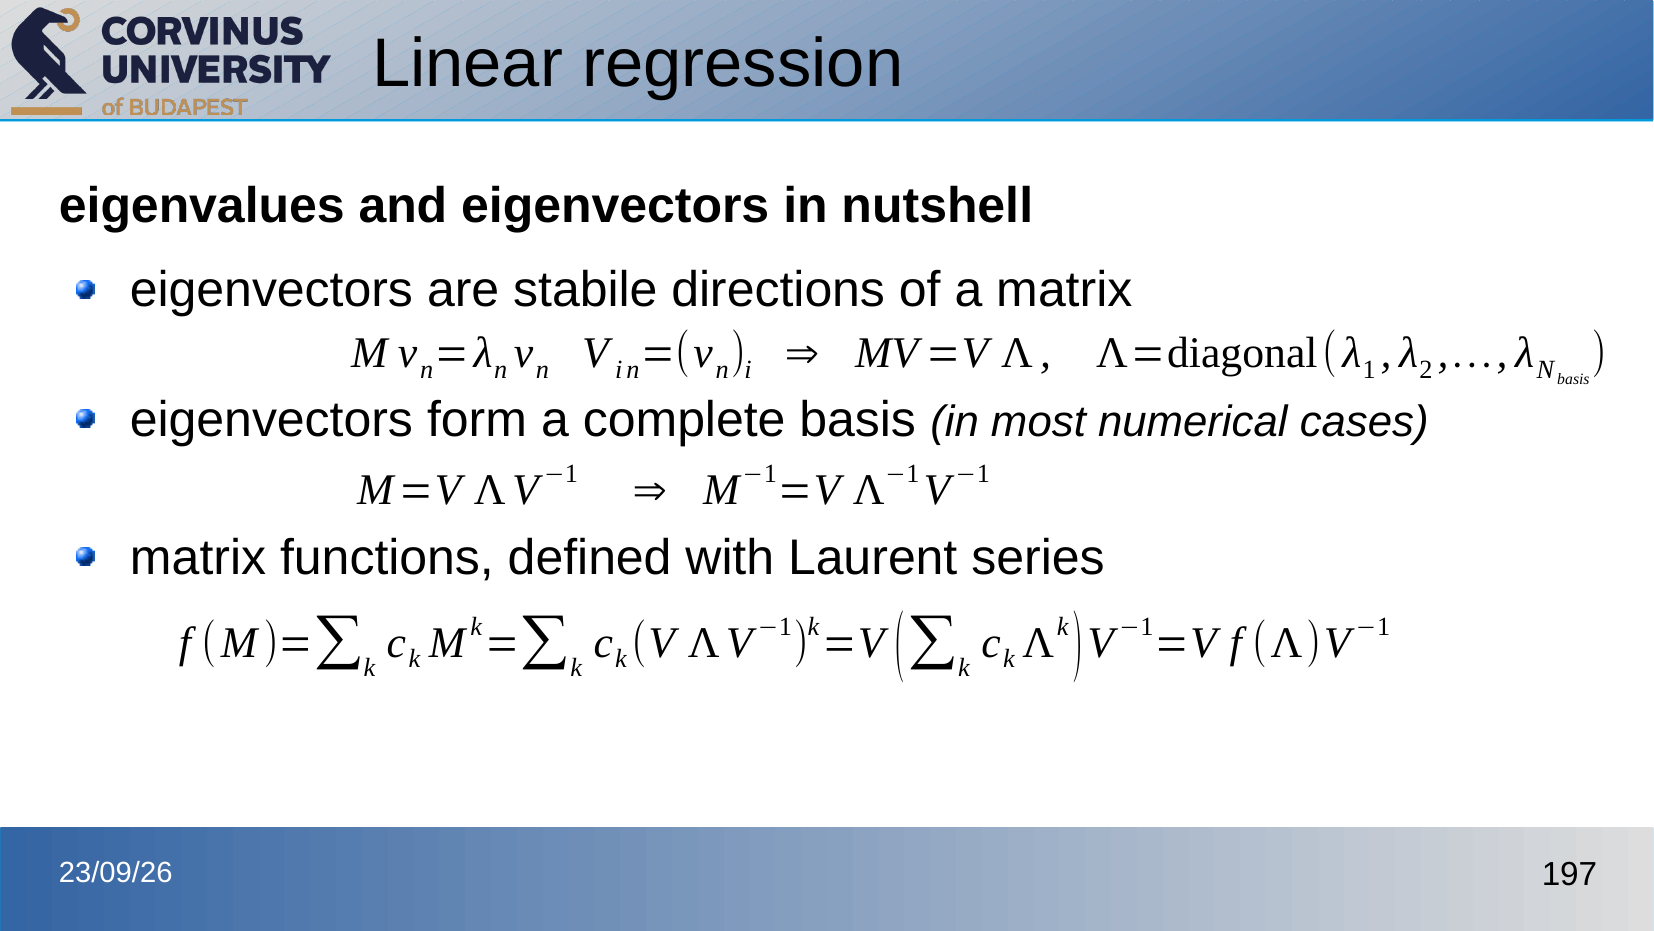

# Linear regression
eigenvalues and eigenvectors in nutshell
eigenvectors are stabile directions of a matrix
eigenvectors form a complete basis (in most numerical cases)
matrix functions, defined with Laurent series